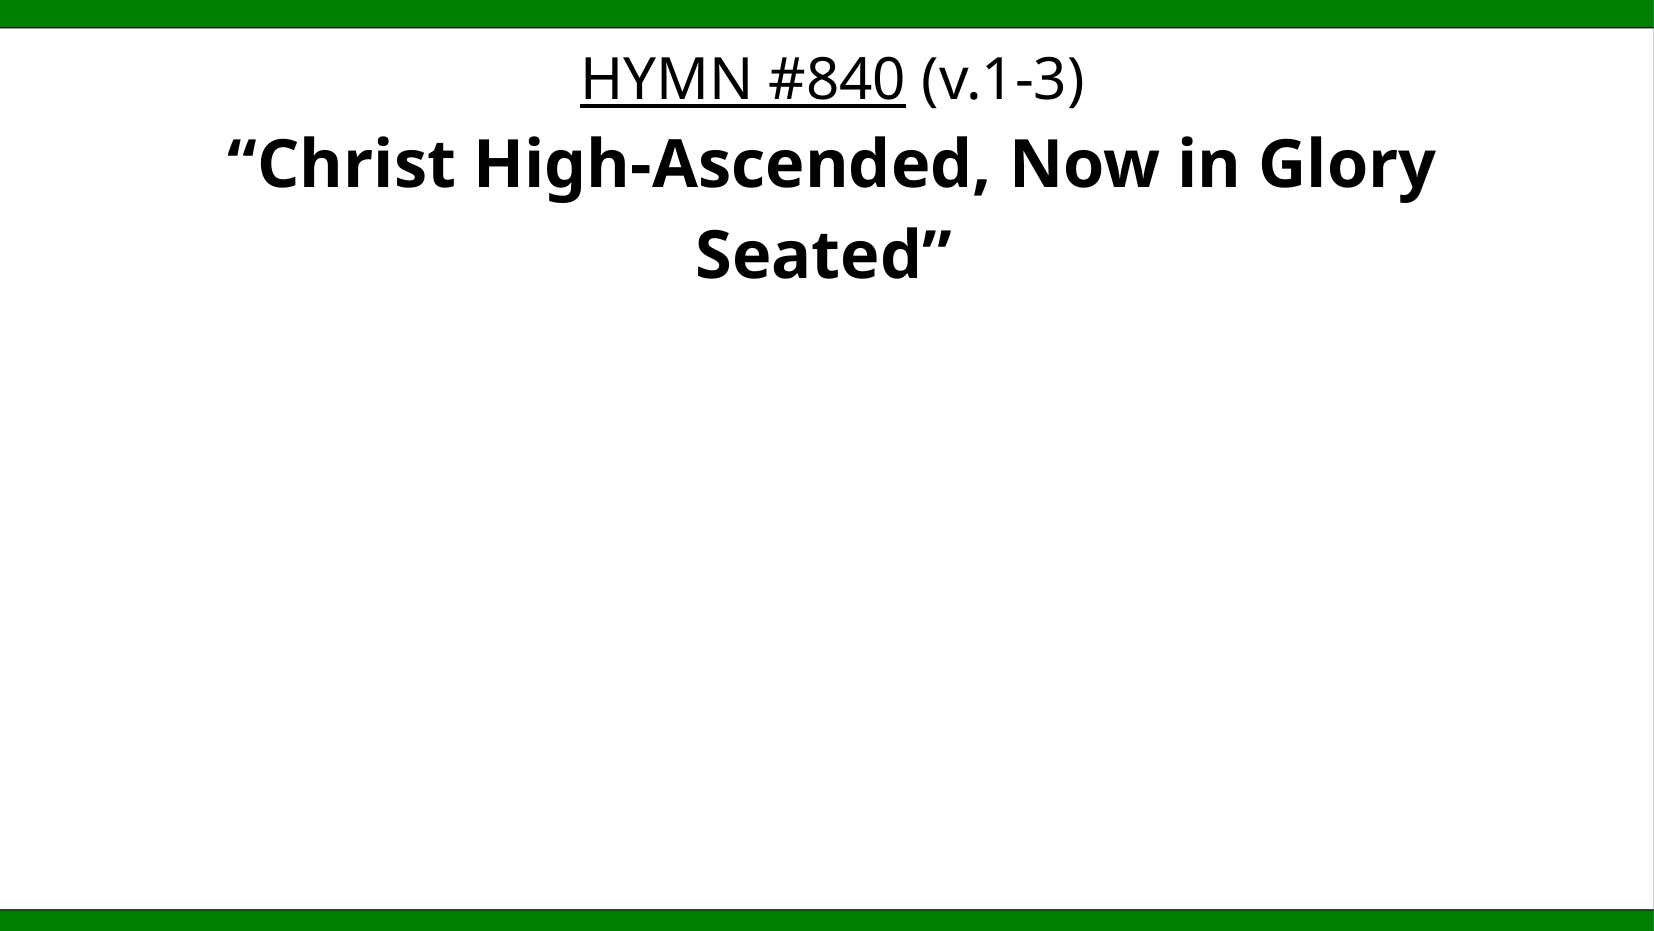

HYMN #840 (v.1-3)
“Christ High-Ascended, Now in Glory Seated”